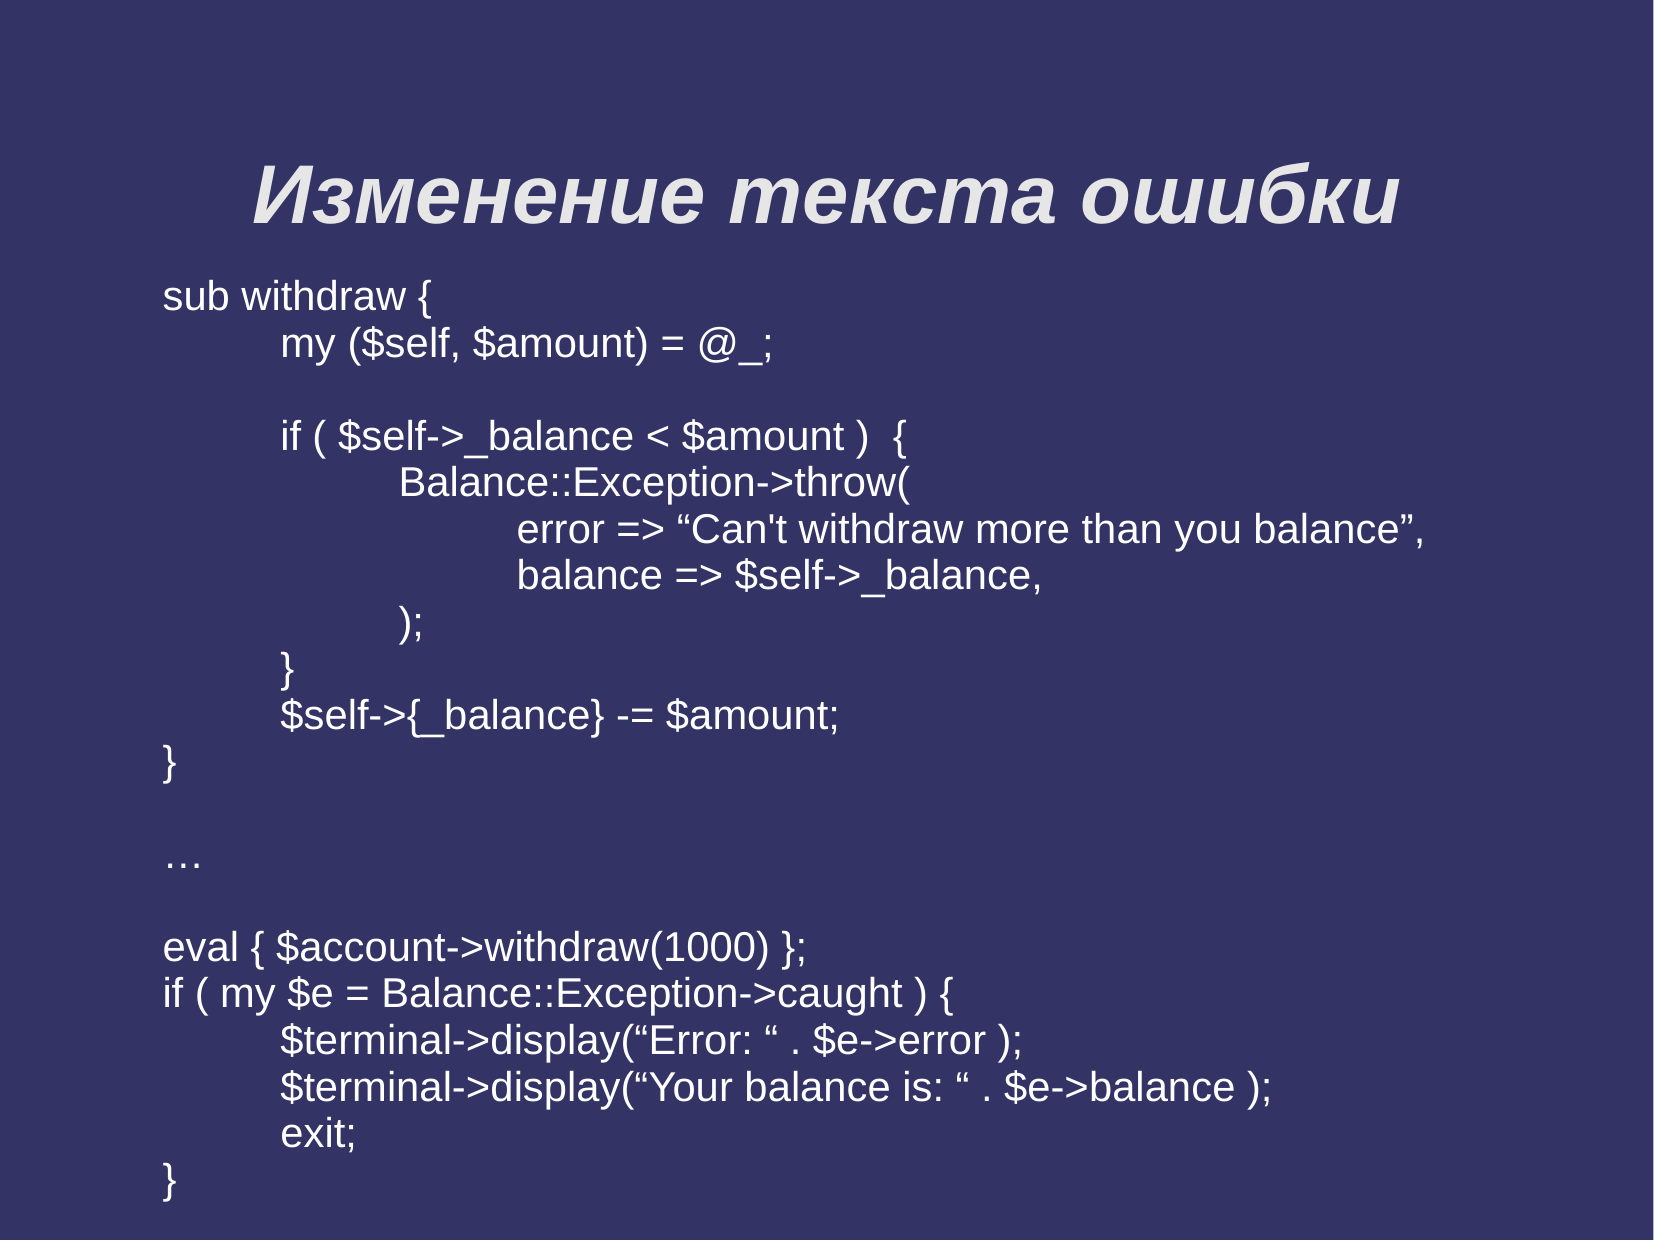

# Изменение текста ошибки
sub withdraw {
	my ($self, $amount) = @_;
	if ( $self->_balance < $amount ) {
		Balance::Exception->throw(
			error => “Can't withdraw more than you balance”,
			balance => $self->_balance,
		);
	}
	$self->{_balance} -= $amount;
}
…
eval { $account->withdraw(1000) };
if ( my $e = Balance::Exception->caught ) {
	$terminal->display(“Error: “ . $e->error );
	$terminal->display(“Your balance is: “ . $e->balance );
	exit;
}